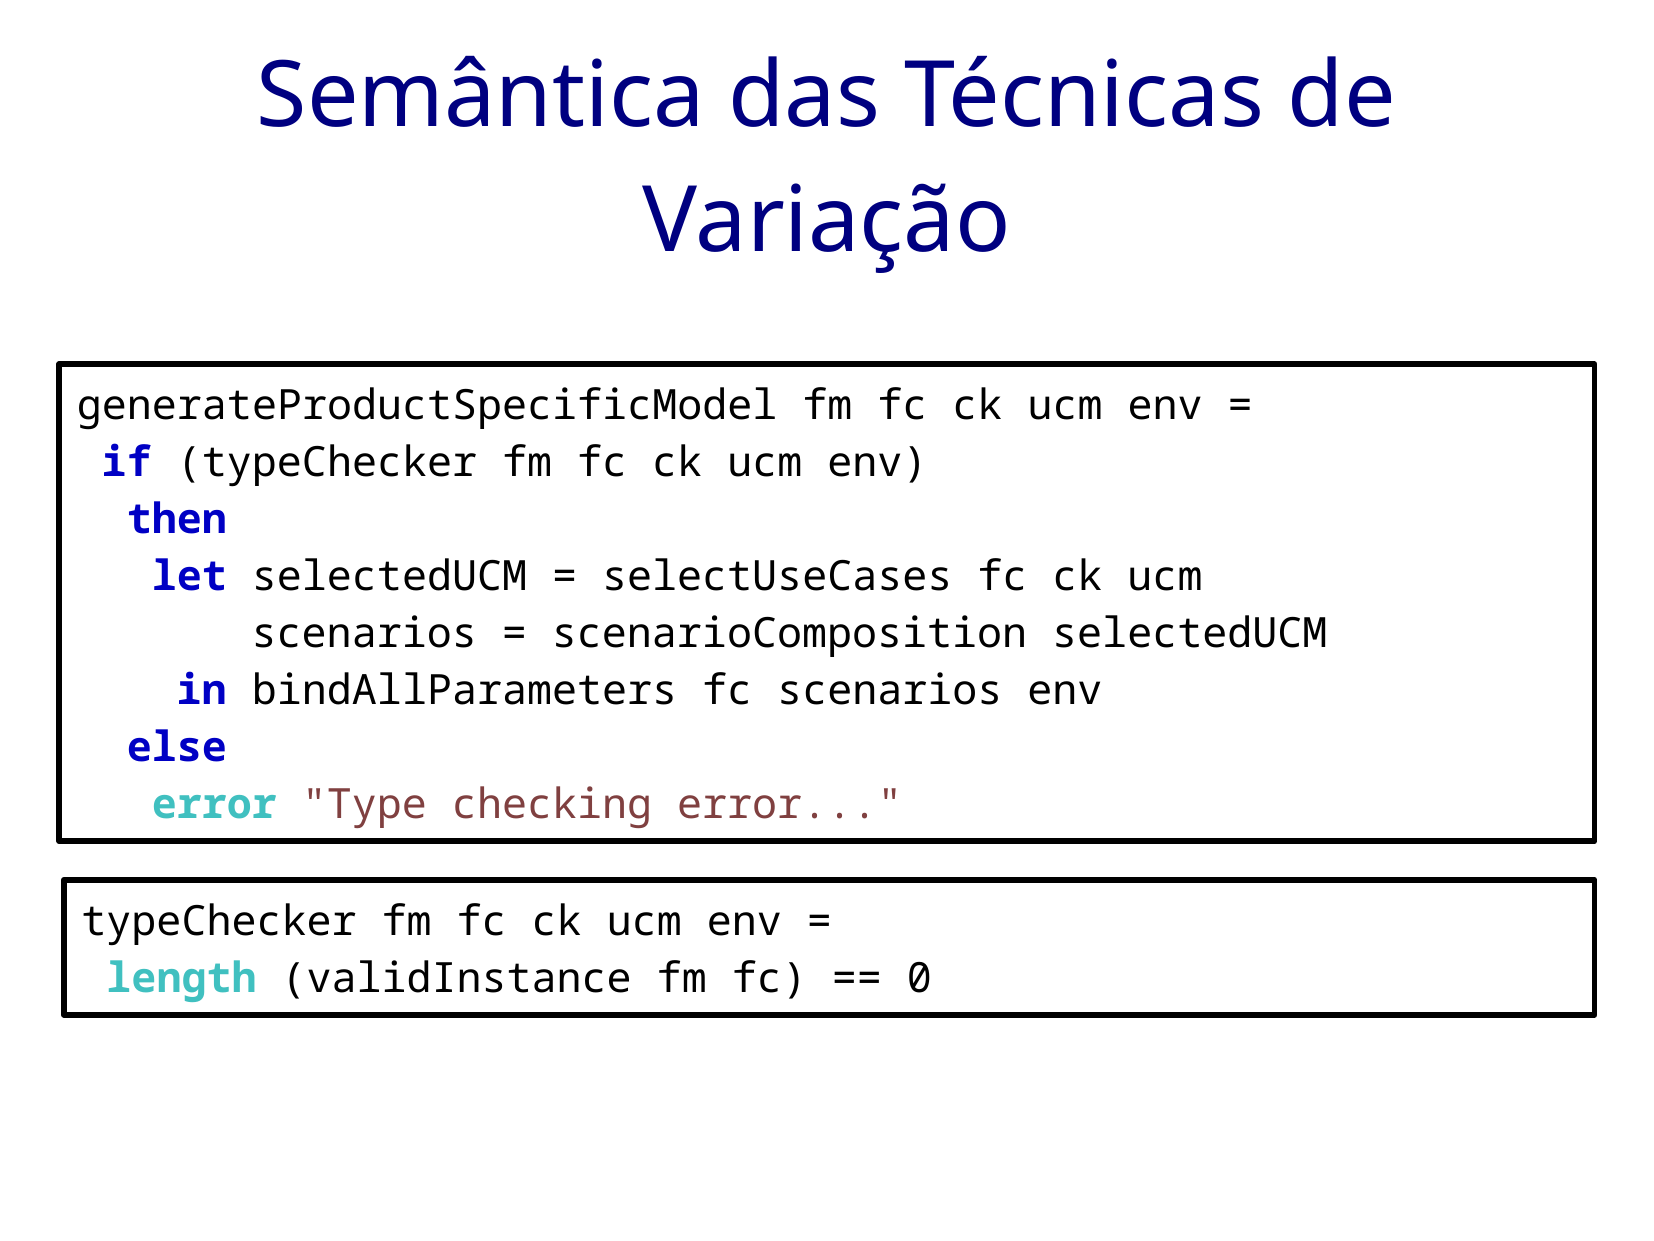

# Semântica das Técnicas de Variação
generateProductSpecificModel fm fc ck ucm env =
 if (typeChecker fm fc ck ucm env)
 then
 let selectedUCM = selectUseCases fc ck ucm
 scenarios = scenarioComposition selectedUCM
 in bindAllParameters fc scenarios env
 else
 error "Type checking error..."
typeChecker fm fc ck ucm env =
 length (validInstance fm fc) == 0